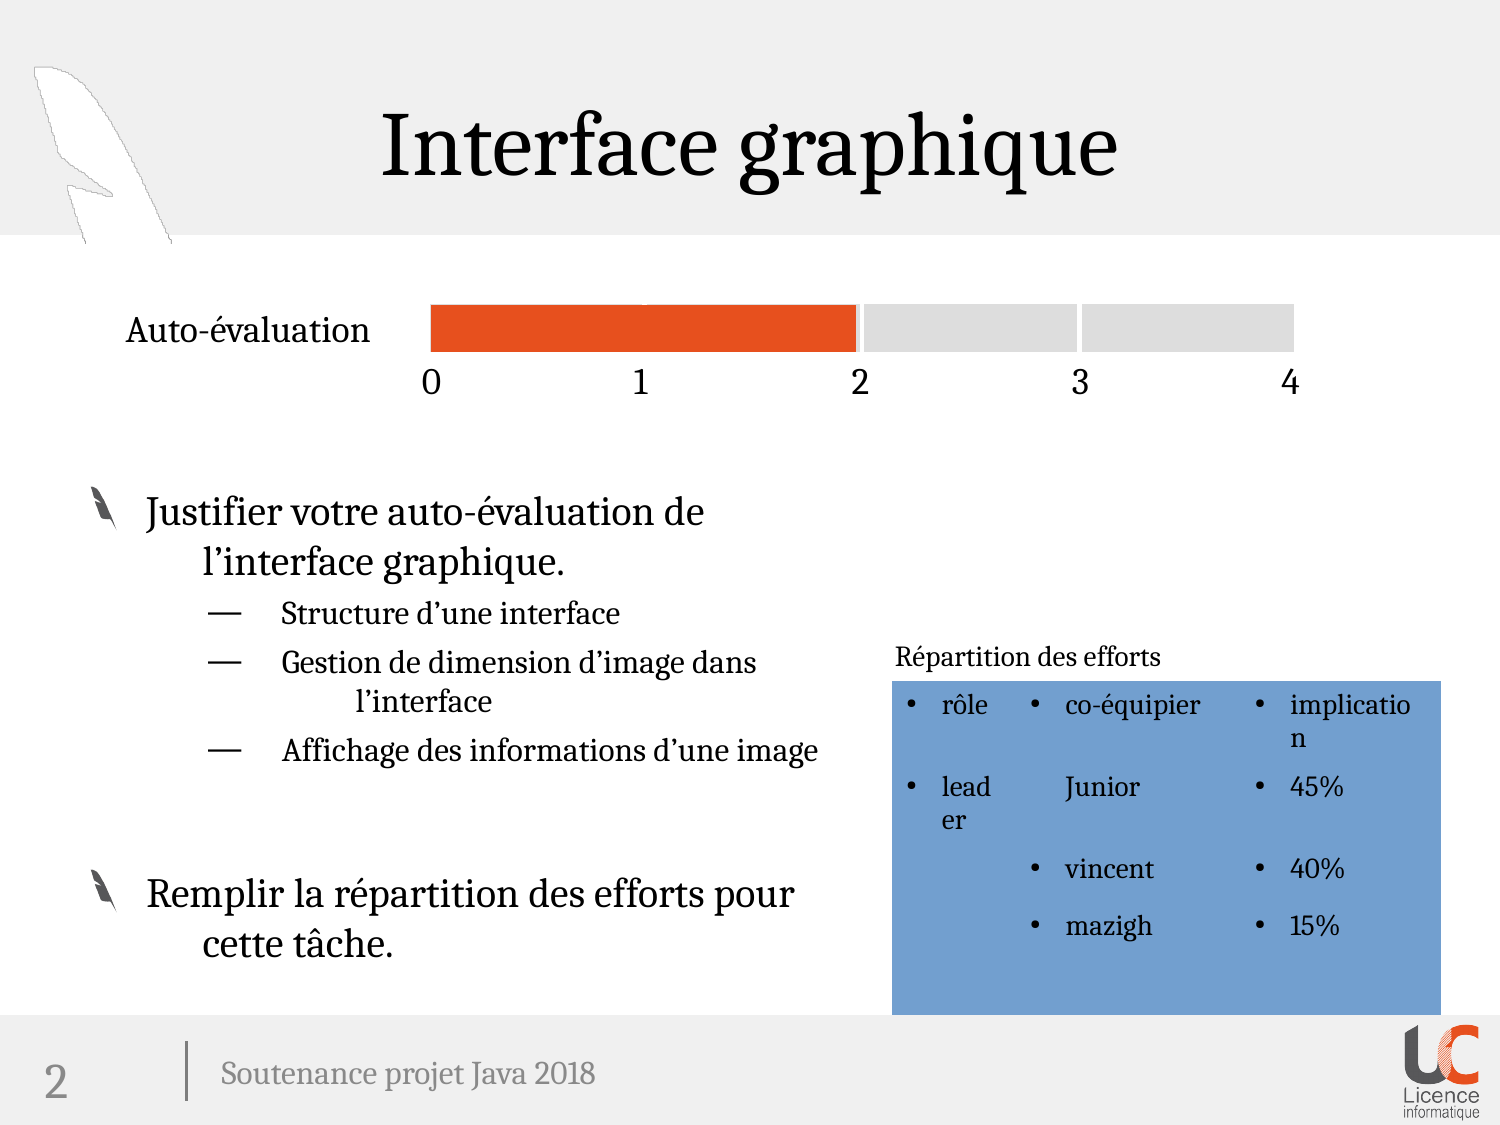

Interface graphique
# Justifier votre auto-évaluation de l’interface graphique.
Structure d’une interface
Gestion de dimension d’image dans l’interface
Affichage des informations d’une image
Remplir la répartition des efforts pour cette tâche.
Répartition des efforts
| rôle | co-équipier | implication |
| --- | --- | --- |
| leader | Junior | 45% |
| | vincent | 40% |
| | mazigh | 15% |
| | | |
Soutenance projet Java 2018